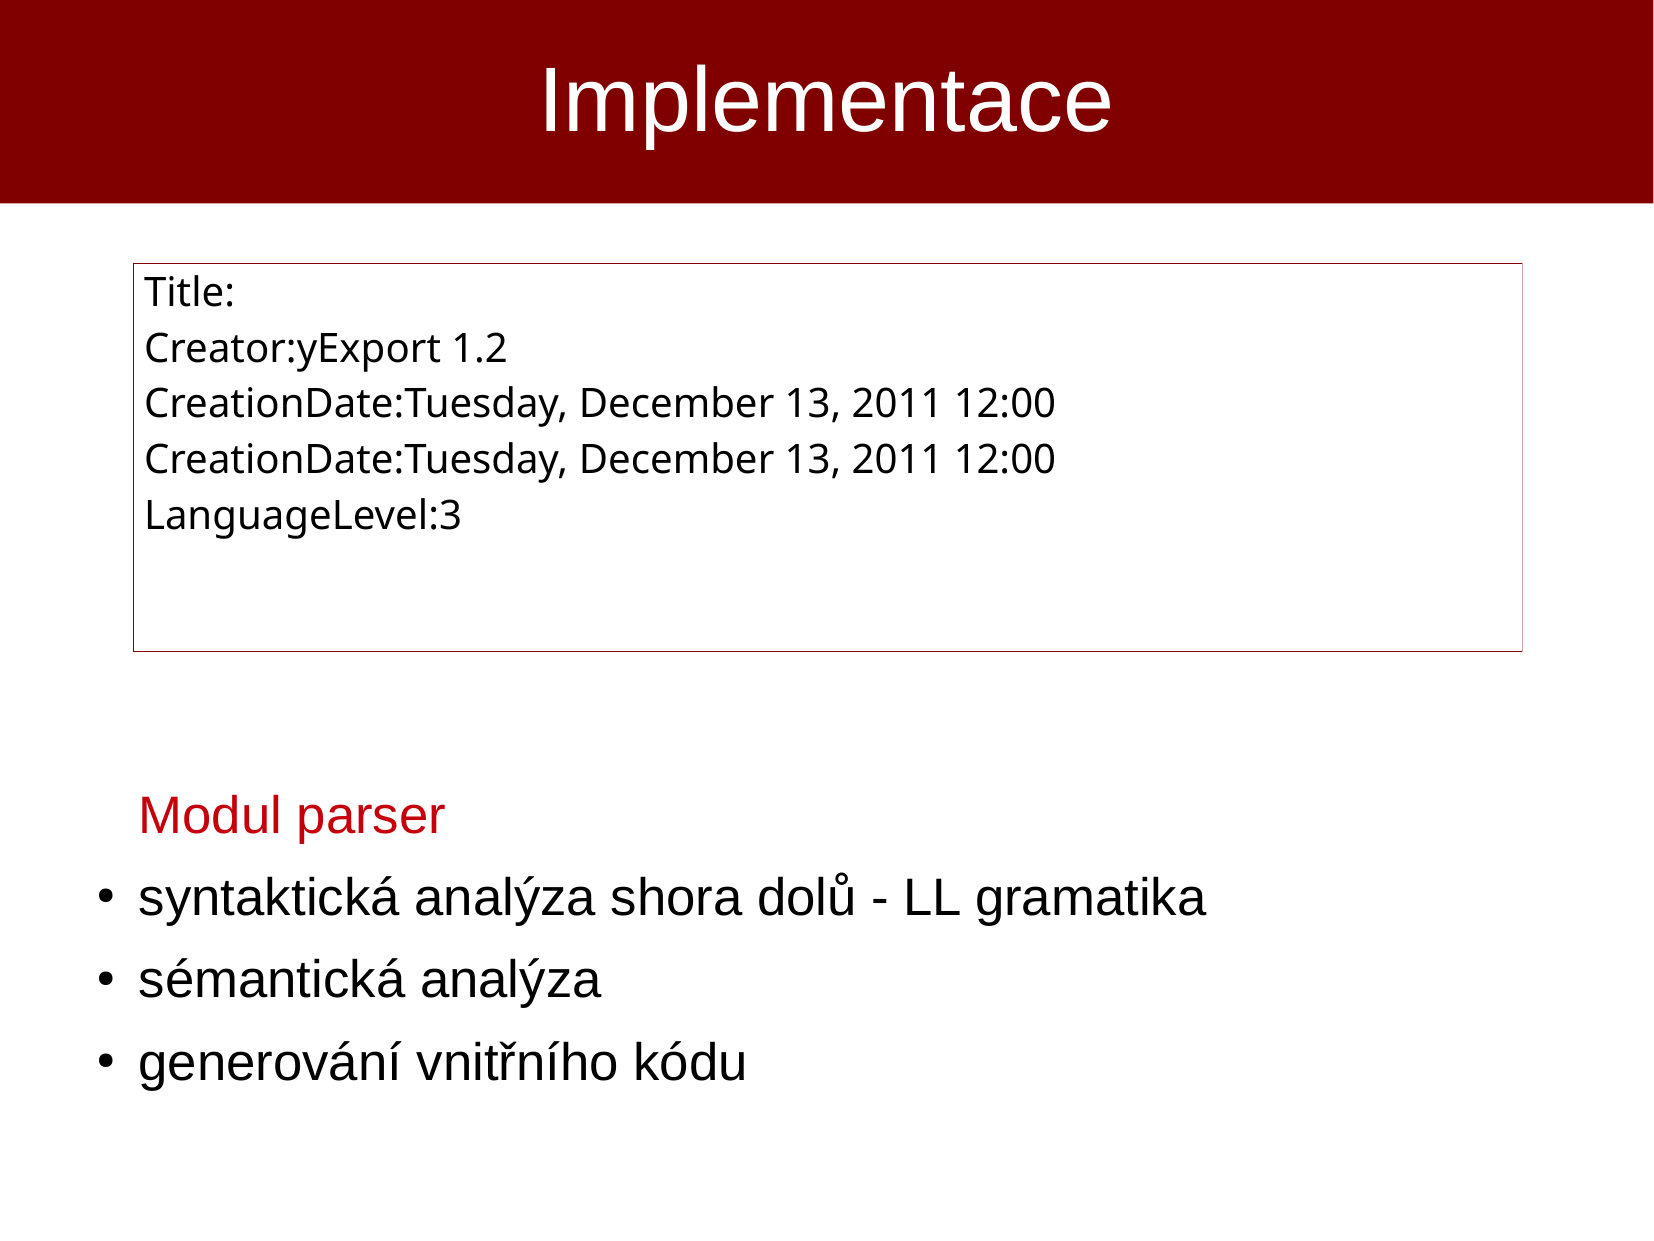

# Implementace
Modul parser
syntaktická analýza shora dolů - LL gramatika
sémantická analýza
generování vnitřního kódu